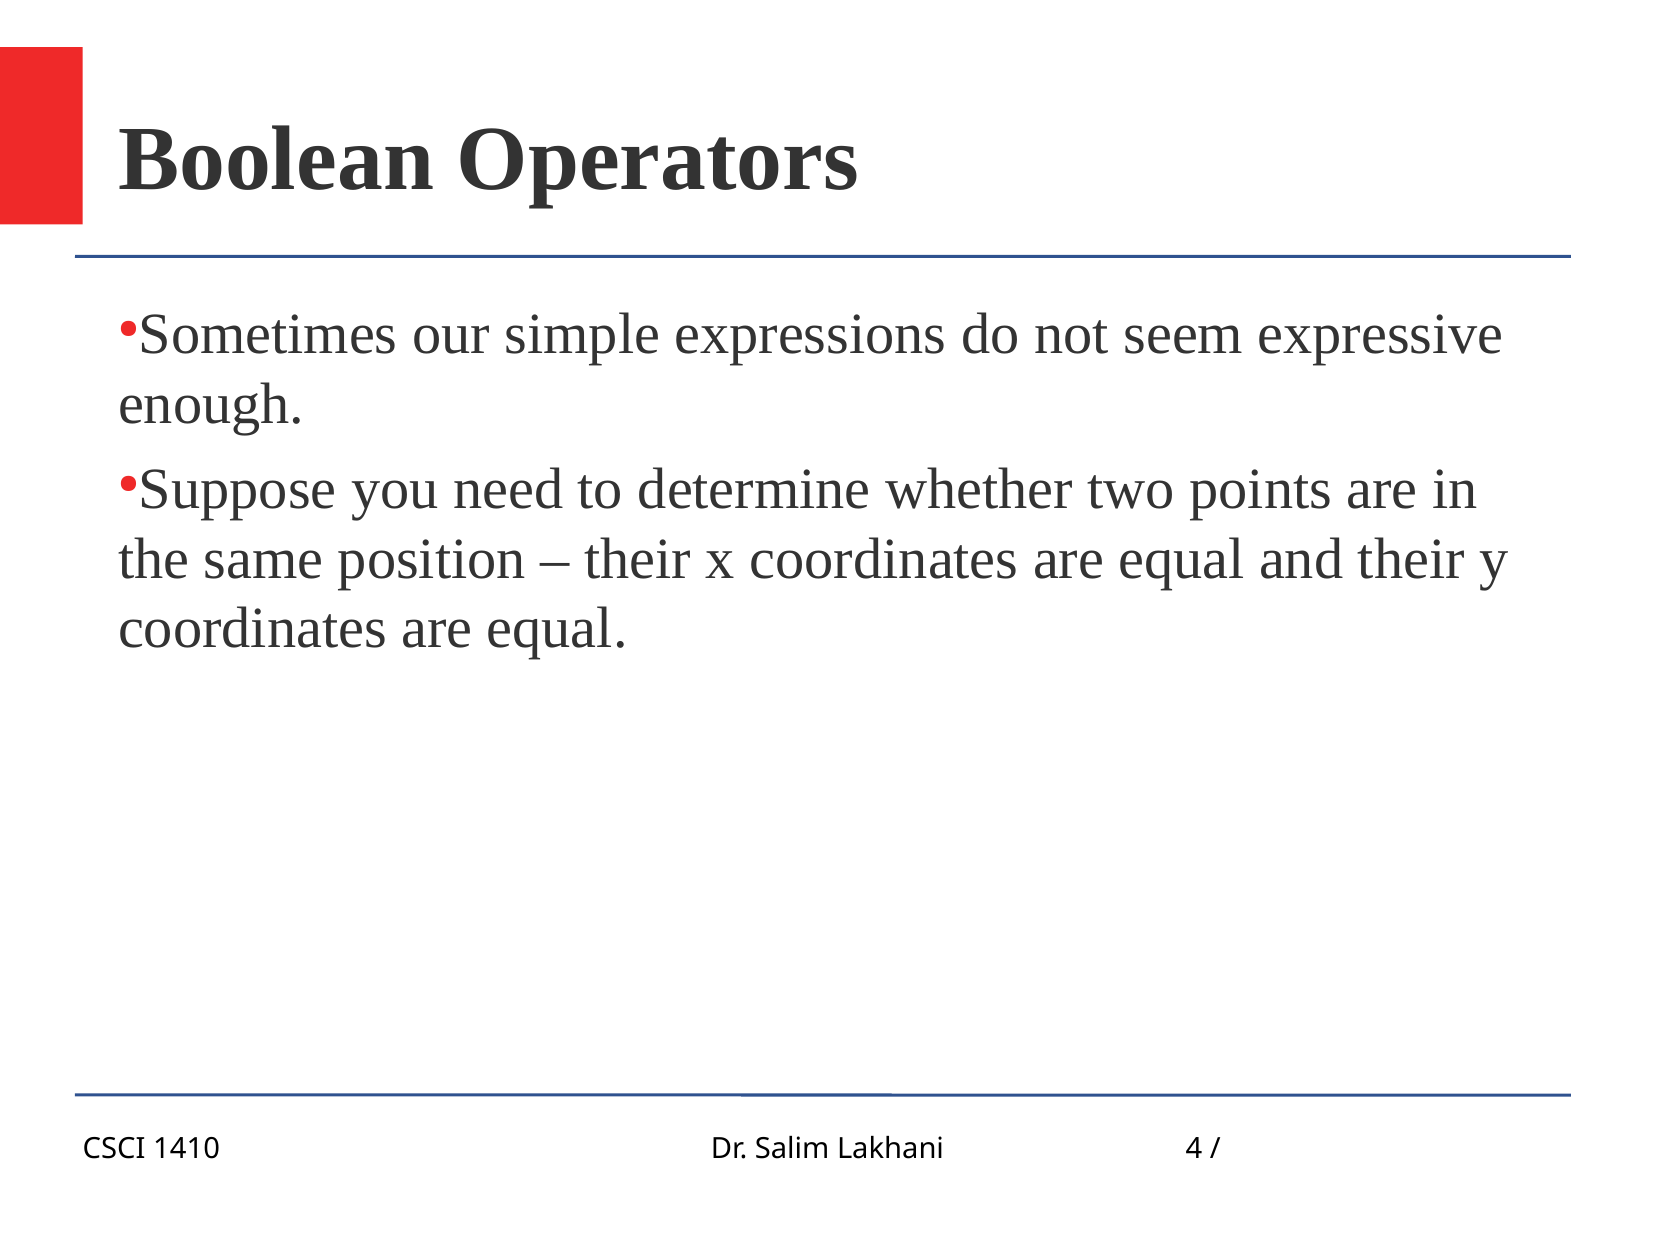

# Boolean Operators
Sometimes our simple expressions do not seem expressive enough.
Suppose you need to determine whether two points are in the same position – their x coordinates are equal and their y coordinates are equal.
CSCI 1410
Dr. Salim Lakhani
3 /